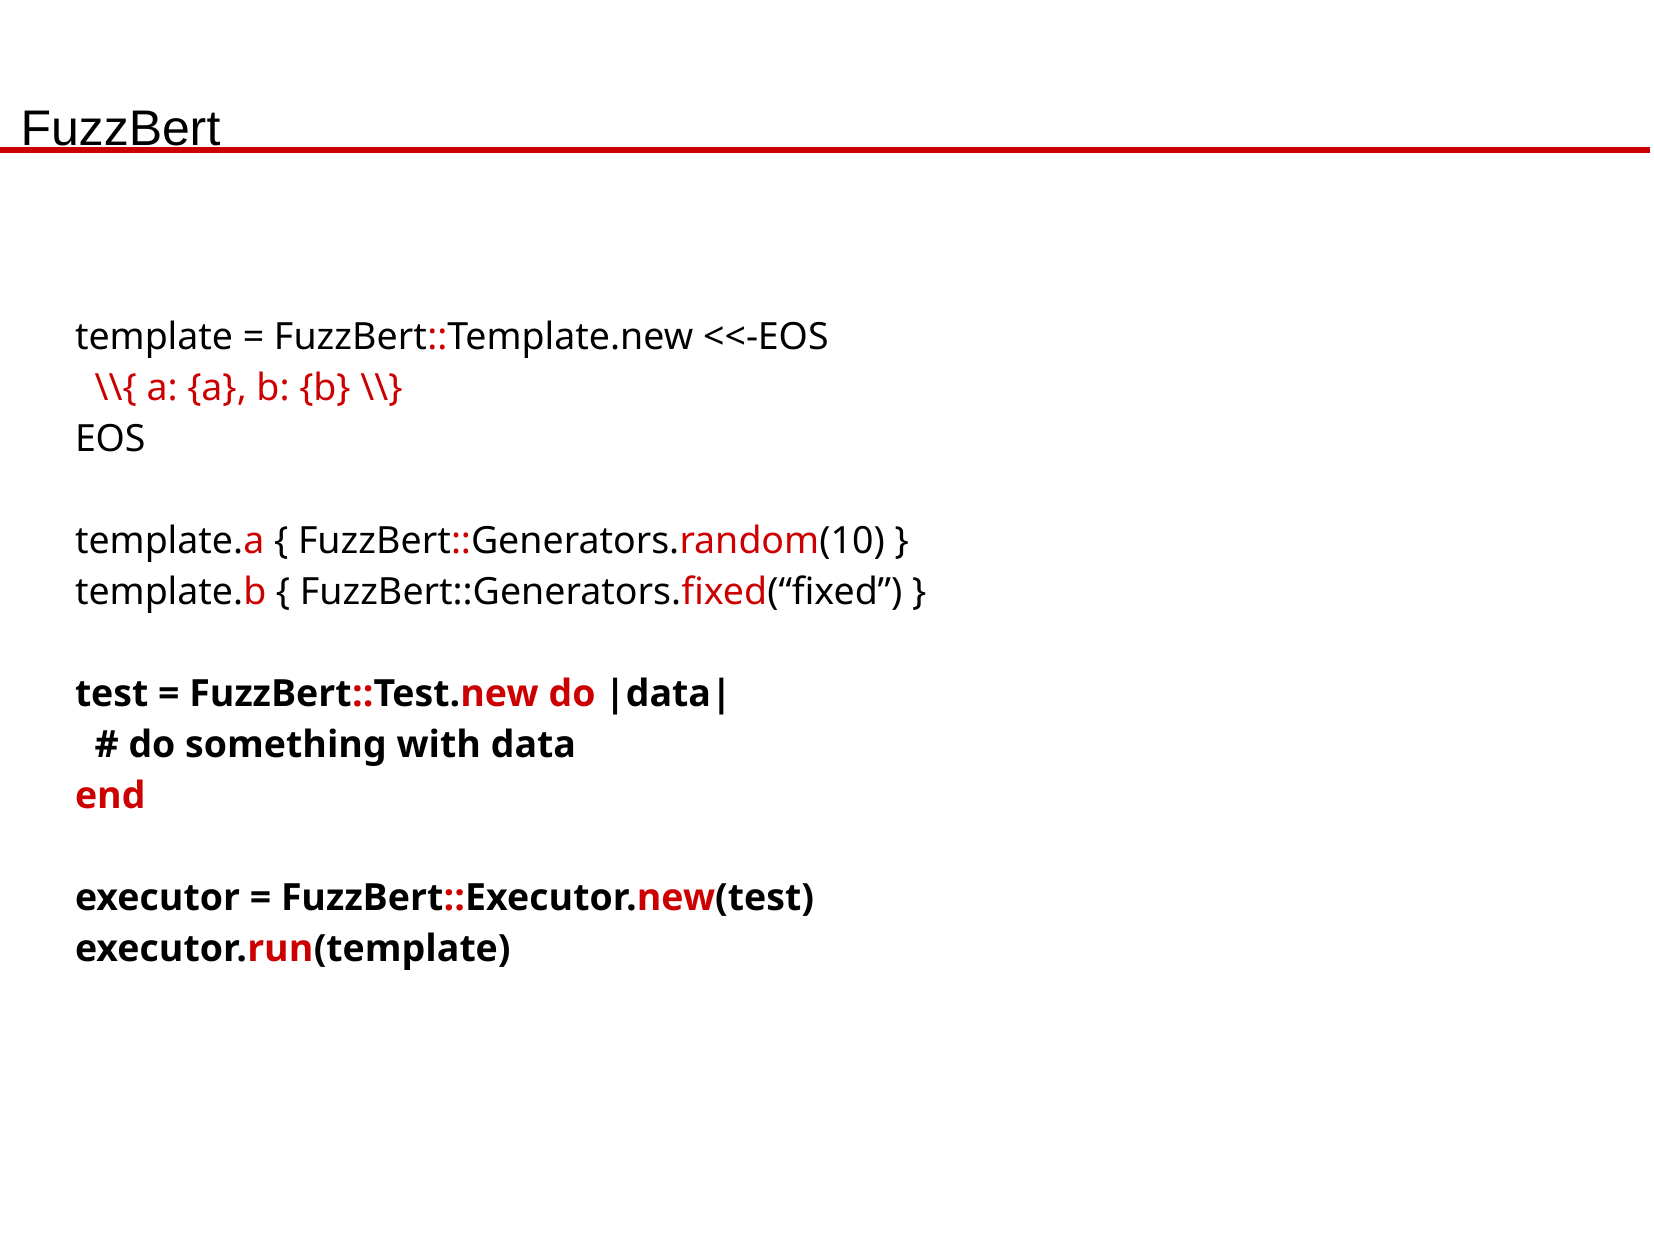

#
FuzzBert
template = FuzzBert::Template.new <<-EOS
 \\{ a: {a}, b: {b} \\}
EOS
template.a { FuzzBert::Generators.random(10) }
template.b { FuzzBert::Generators.fixed(“fixed”) }
test = FuzzBert::Test.new do |data|
 # do something with data
end
executor = FuzzBert::Executor.new(test)
executor.run(template)